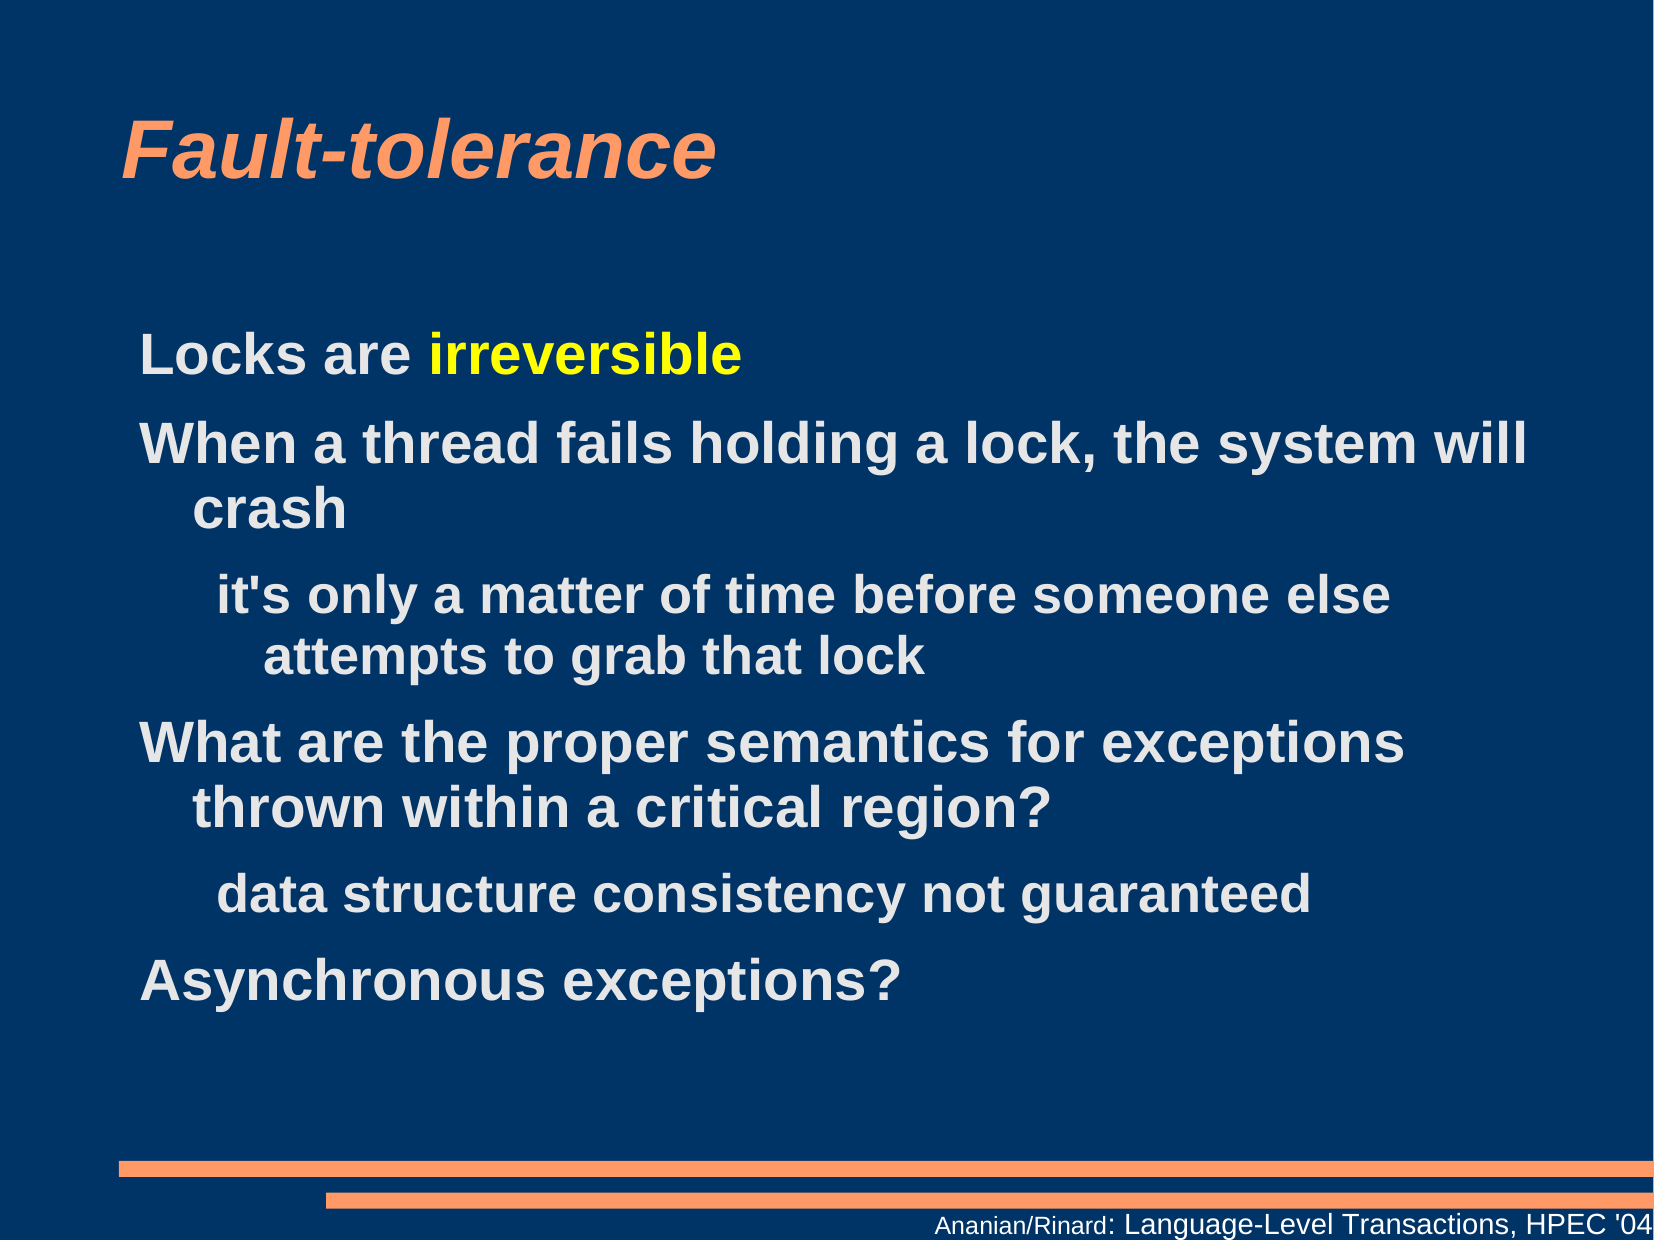

# Fault-tolerance
Locks are irreversible
When a thread fails holding a lock, the system will crash
it's only a matter of time before someone else attempts to grab that lock
What are the proper semantics for exceptions thrown within a critical region?
data structure consistency not guaranteed
Asynchronous exceptions?